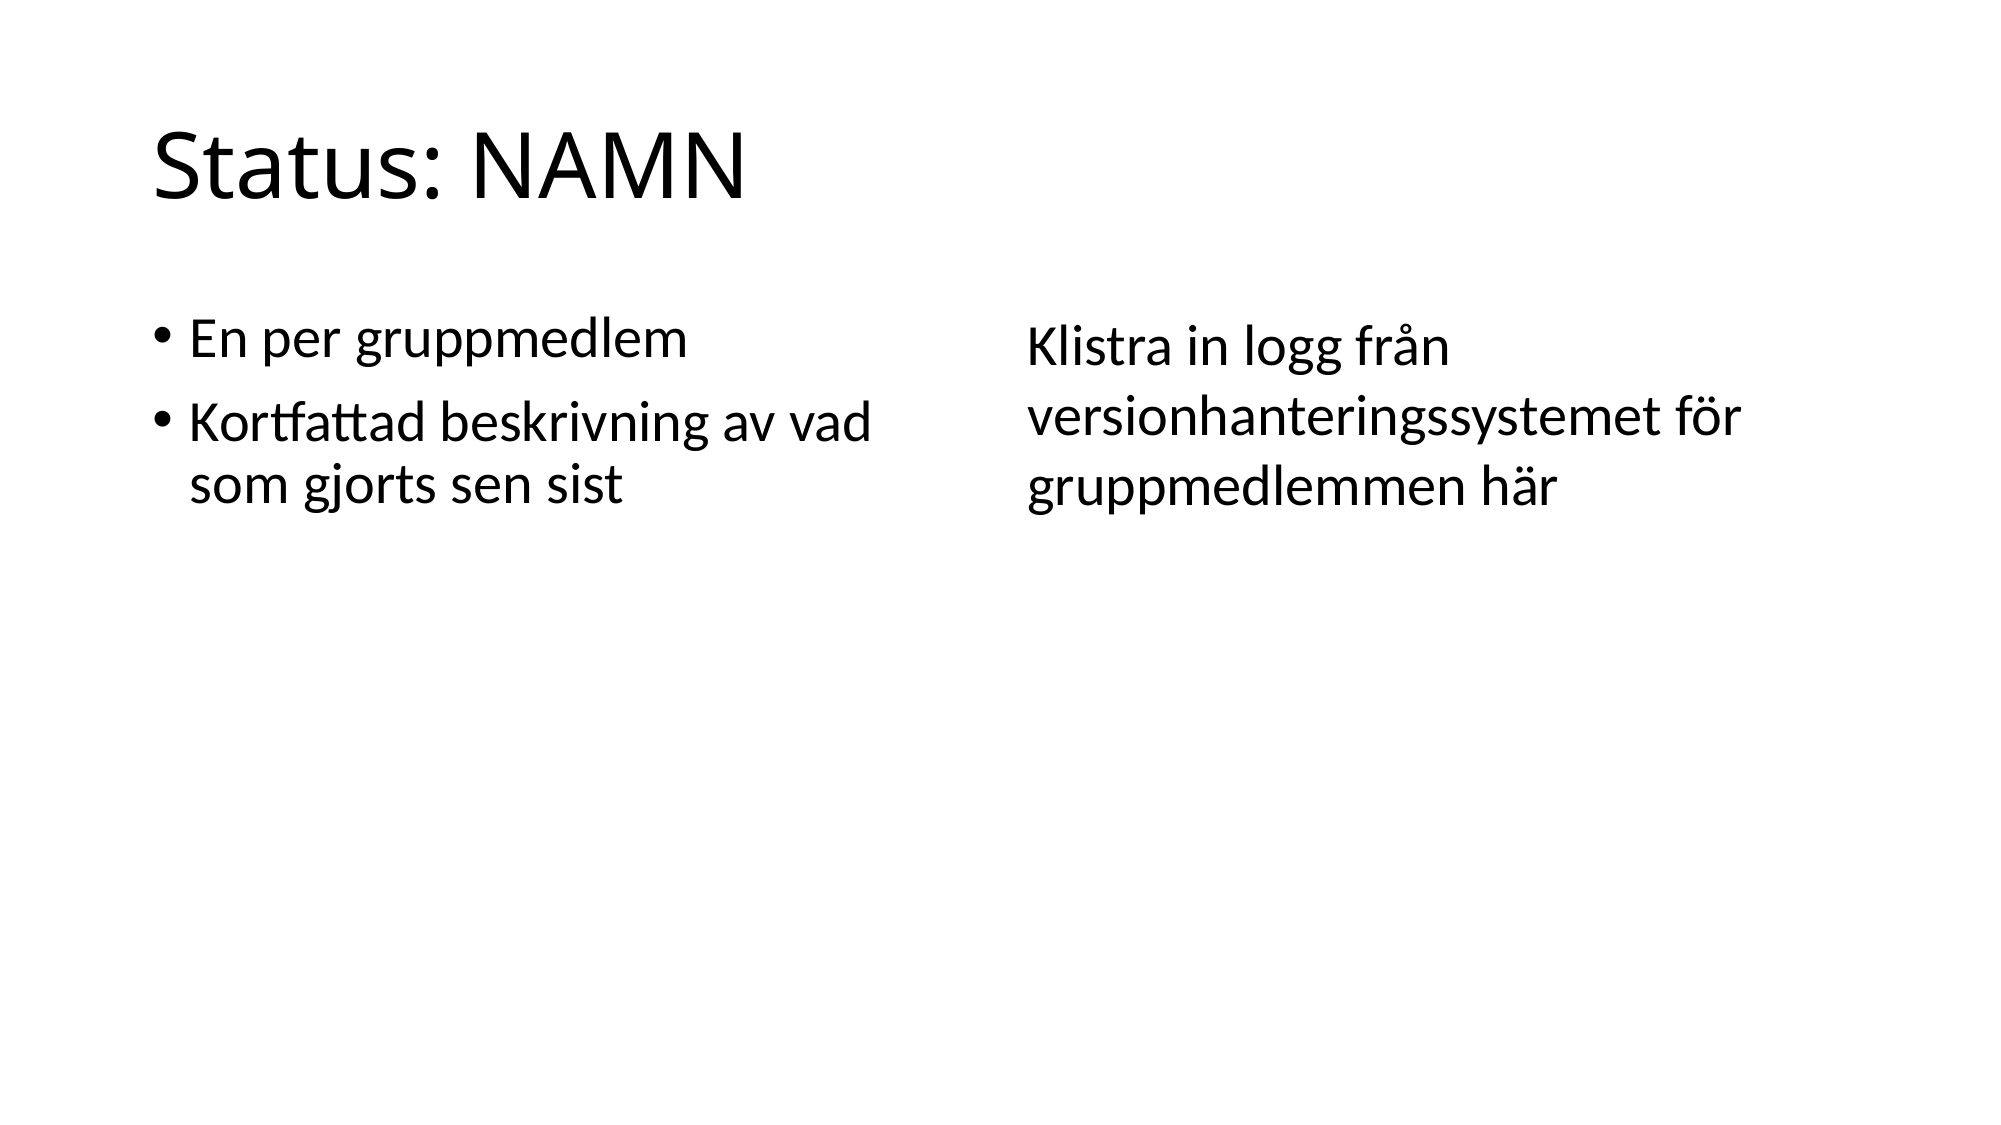

# Status: NAMN
En per gruppmedlem
Kortfattad beskrivning av vad som gjorts sen sist
Klistra in logg från versionhanteringssystemet för gruppmedlemmen här